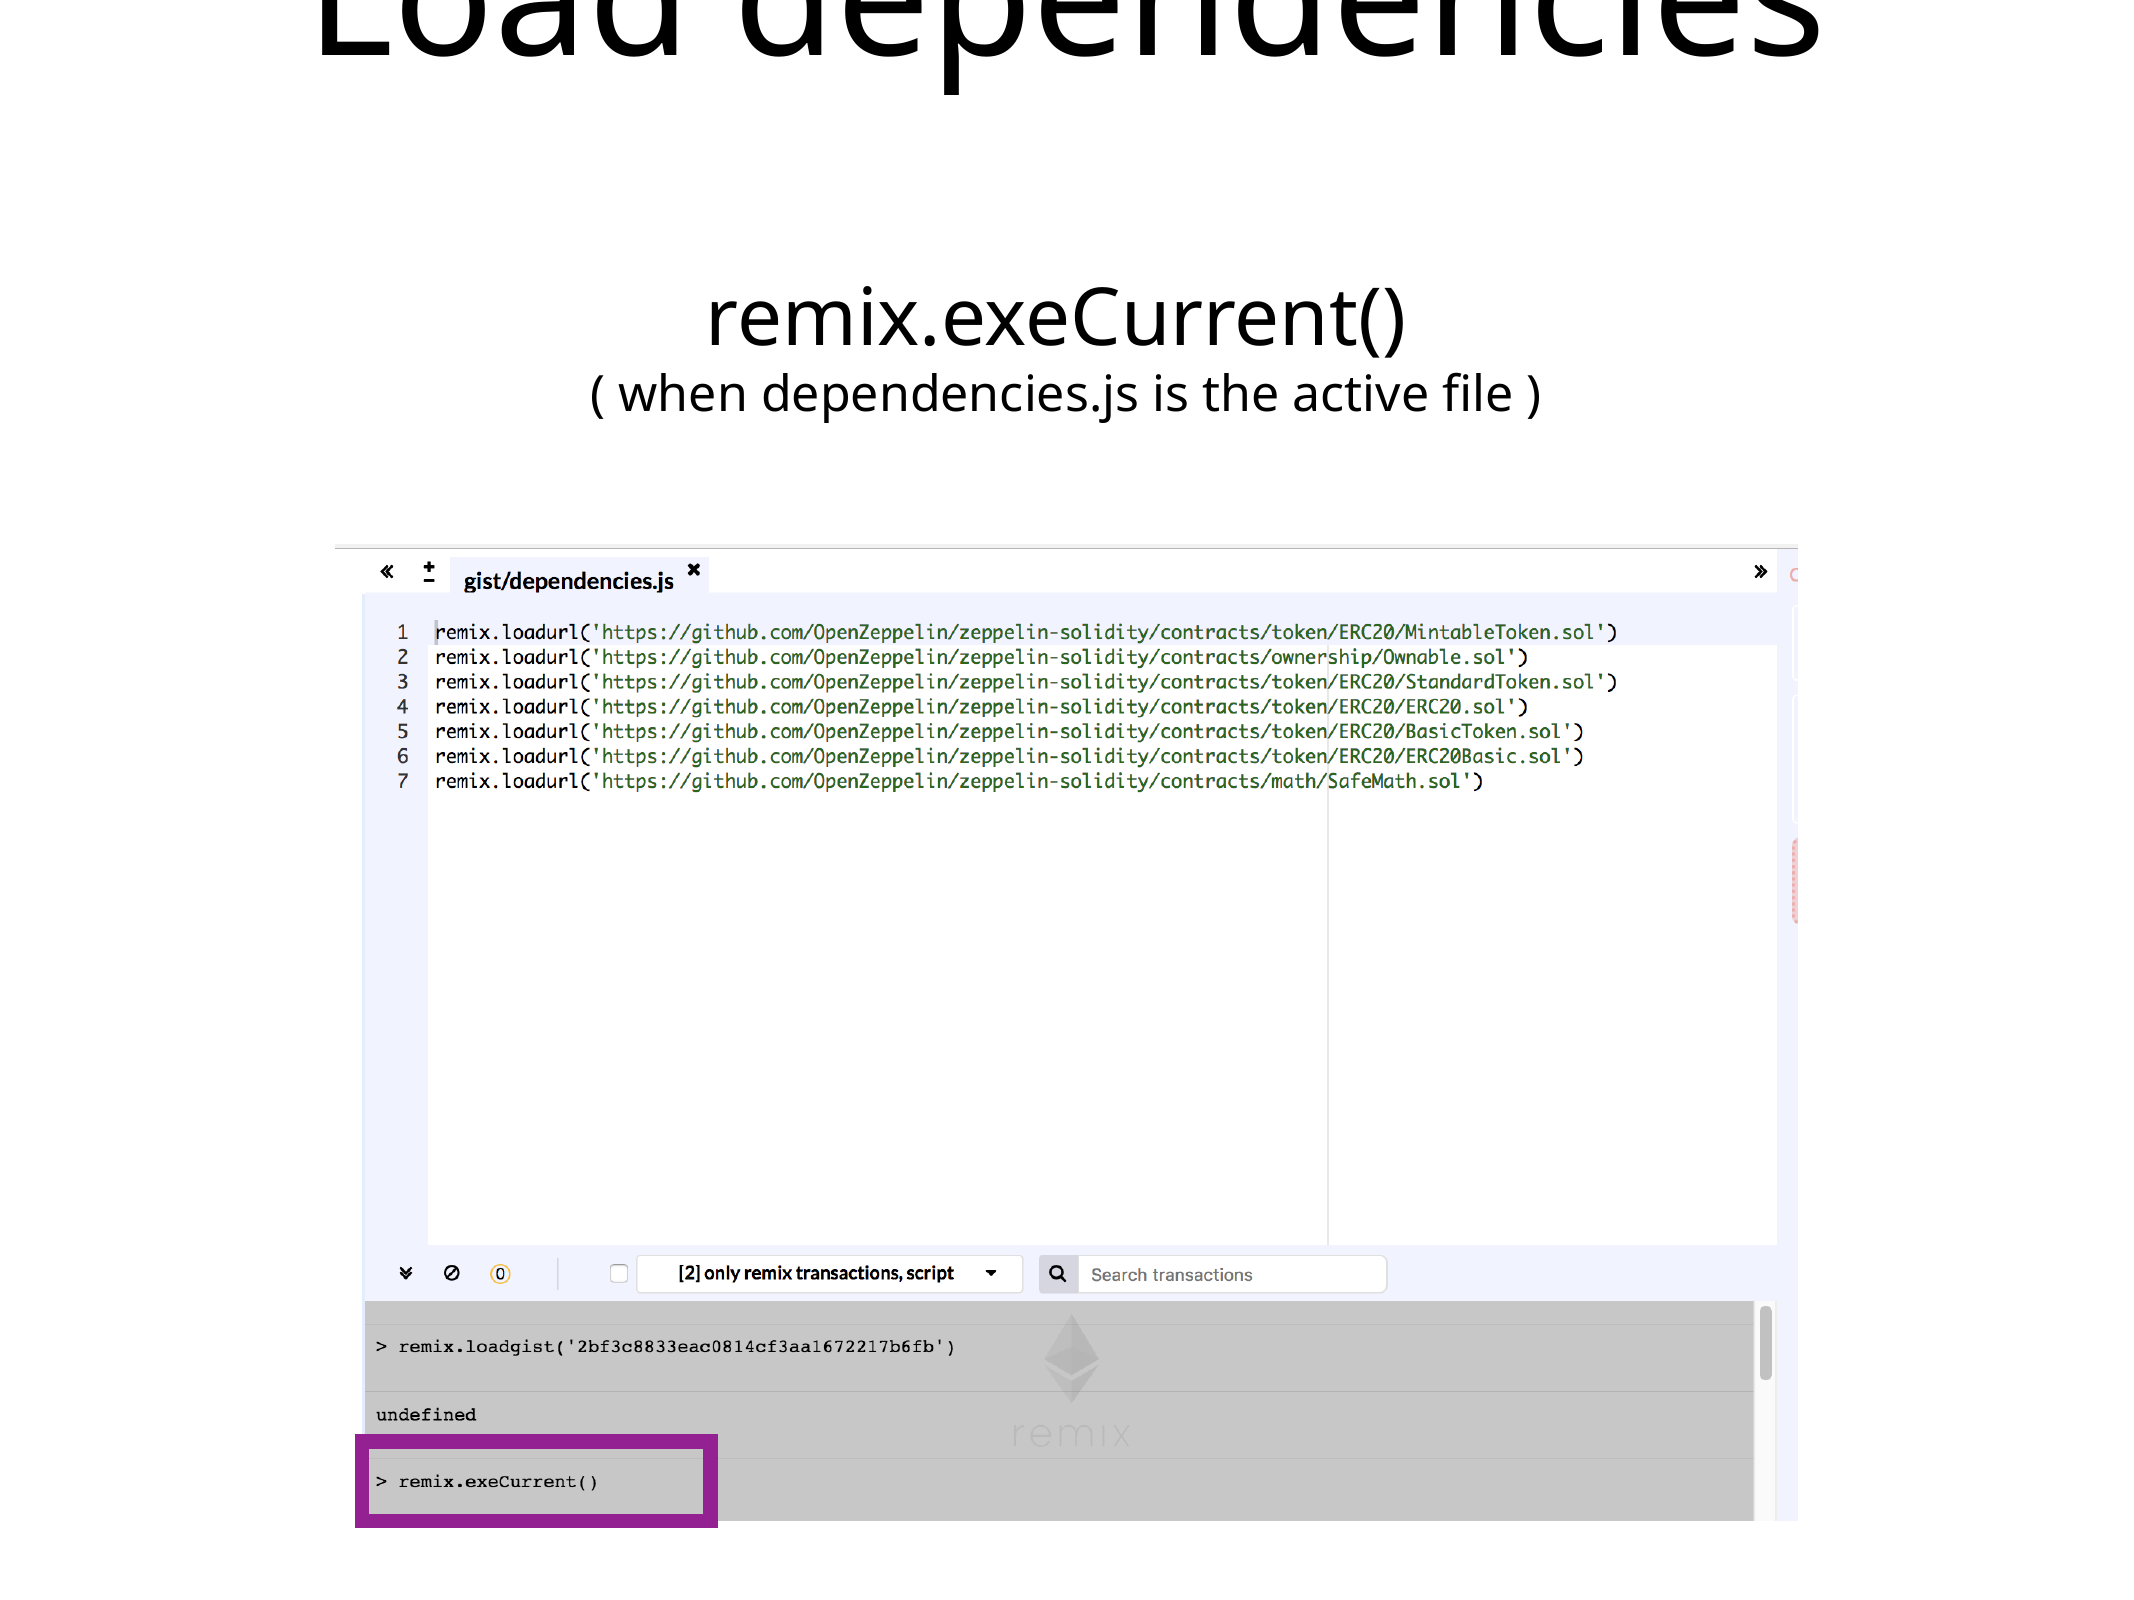

# Load dependencies
remix.exeCurrent()
( when dependencies.js is the active file )